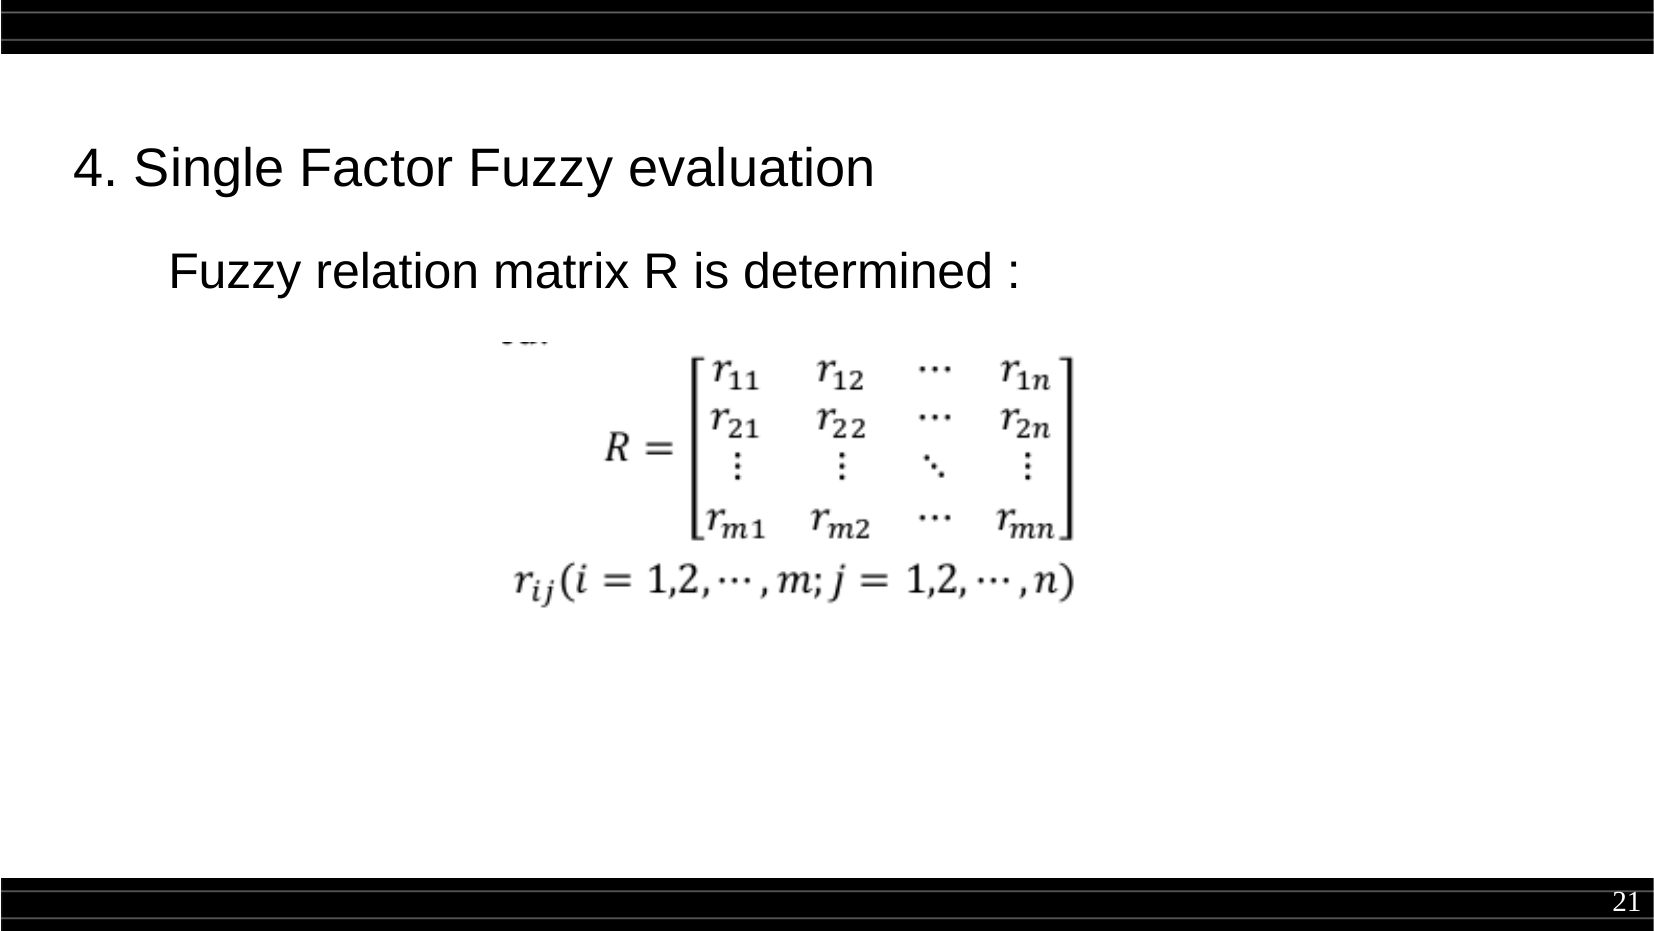

Single Factor Fuzzy evaluation
Fuzzy relation matrix R is determined :